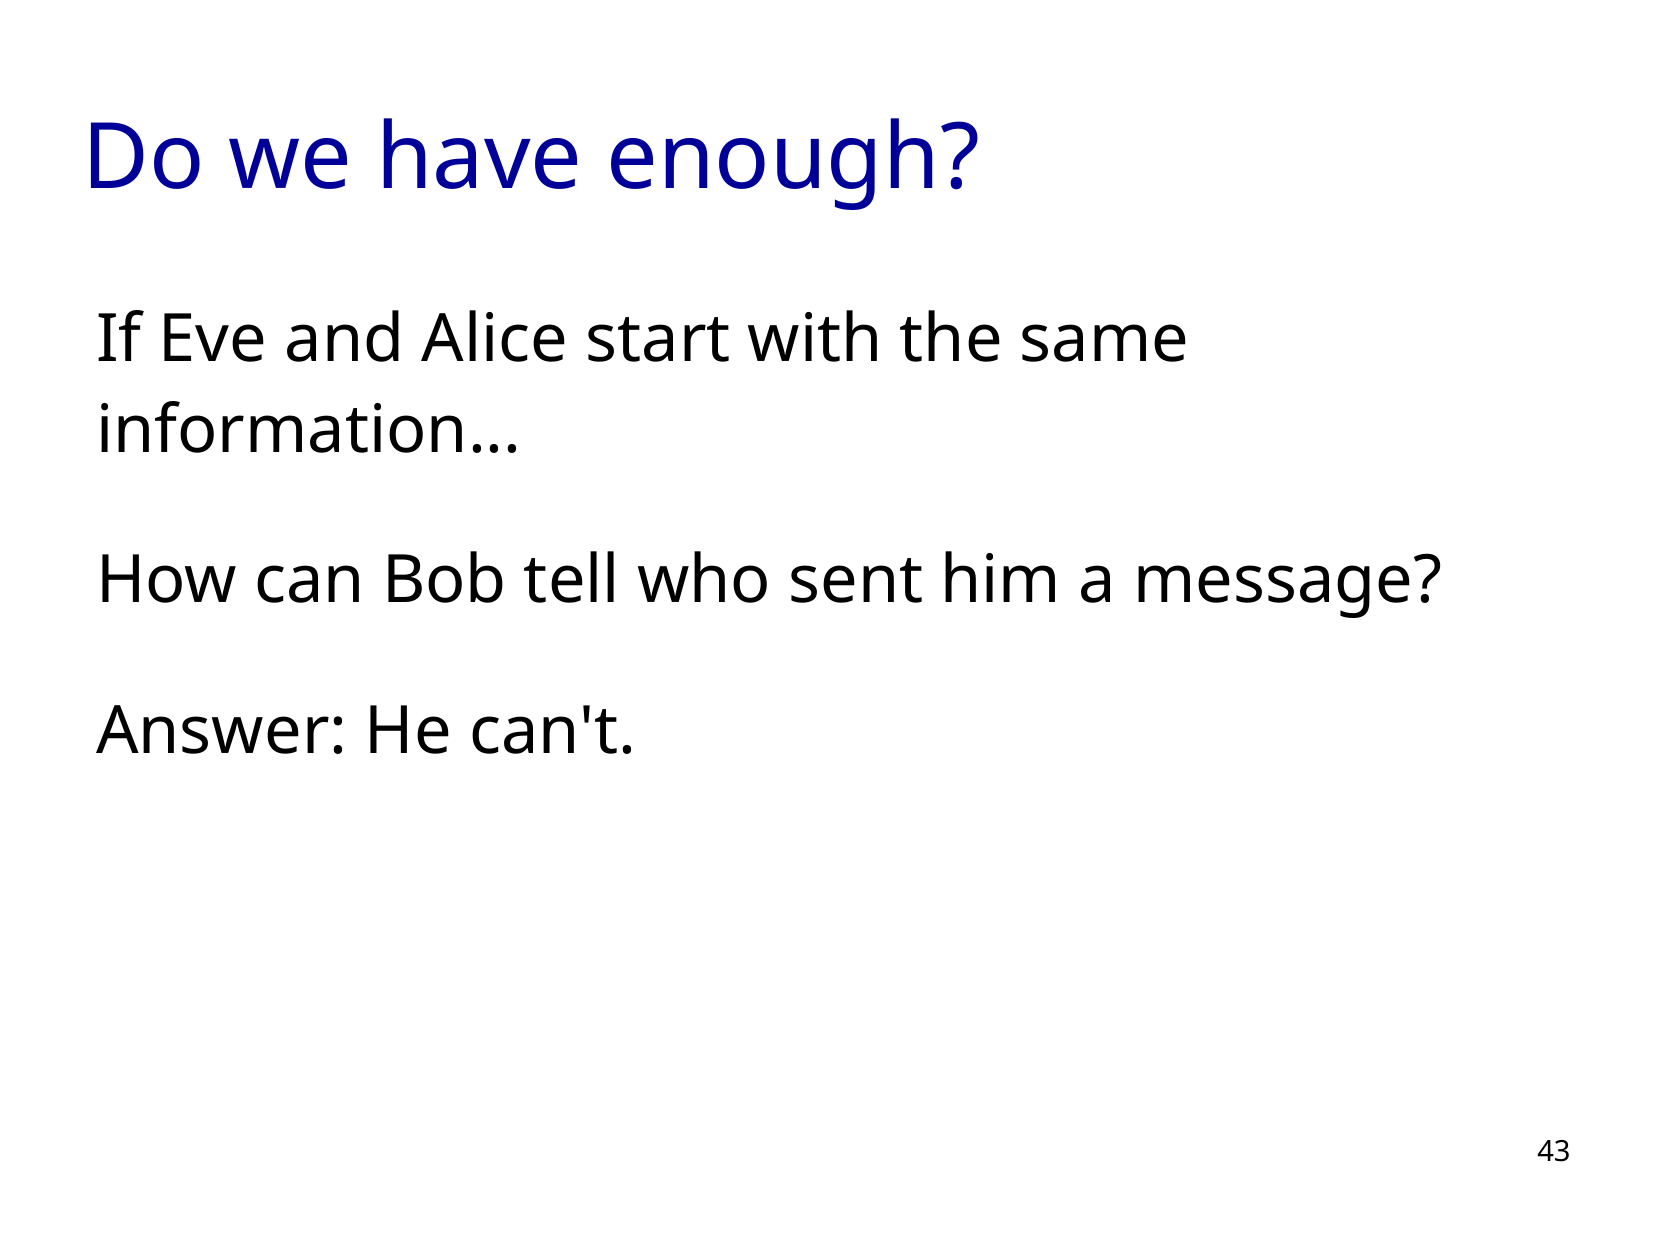

# Do we have enough?
If Eve and Alice start with the same information...
How can Bob tell who sent him a message?
Answer: He can't.
43